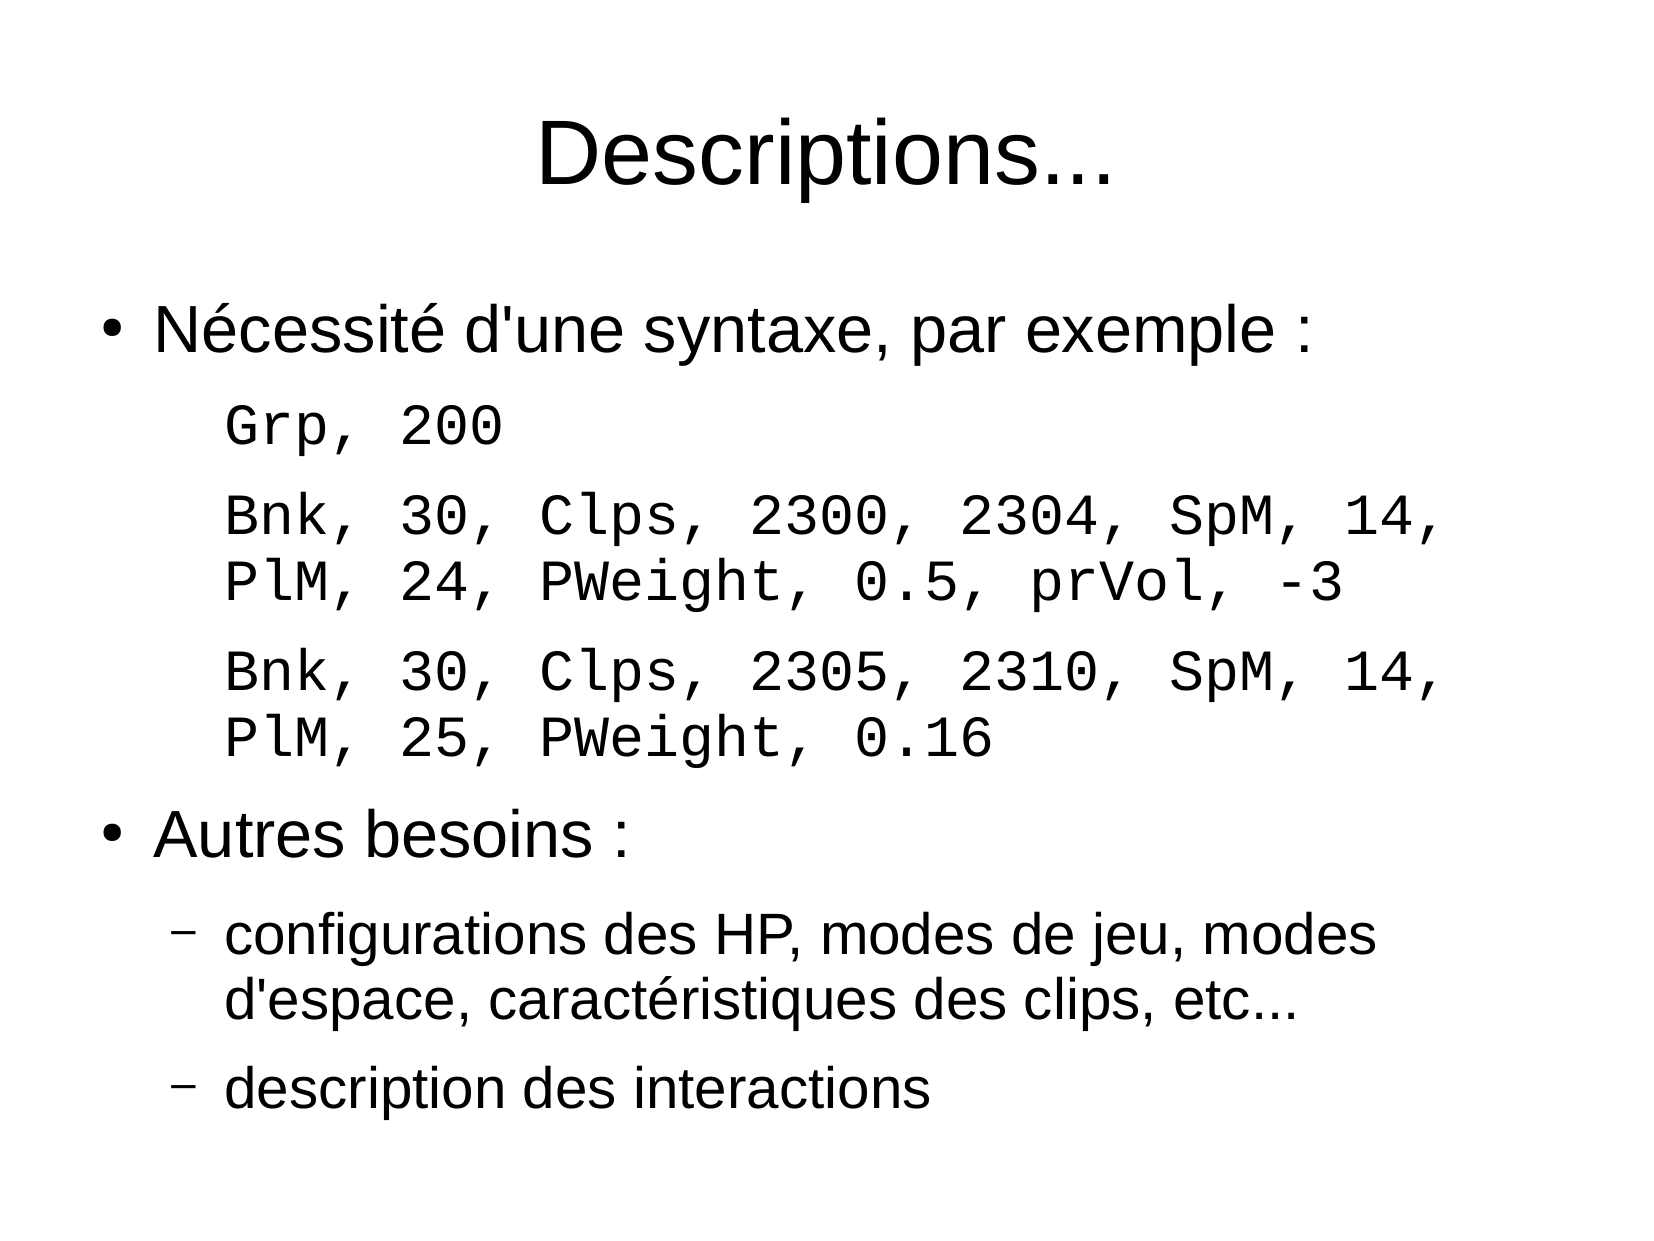

# Descriptions...
Nécessité d'une syntaxe, par exemple :
Grp, 200
Bnk, 30, Clps, 2300, 2304, SpM, 14, PlM, 24, PWeight, 0.5, prVol, -3
Bnk, 30, Clps, 2305, 2310, SpM, 14, PlM, 25, PWeight, 0.16
Autres besoins :
configurations des HP, modes de jeu, modes d'espace, caractéristiques des clips, etc...
description des interactions